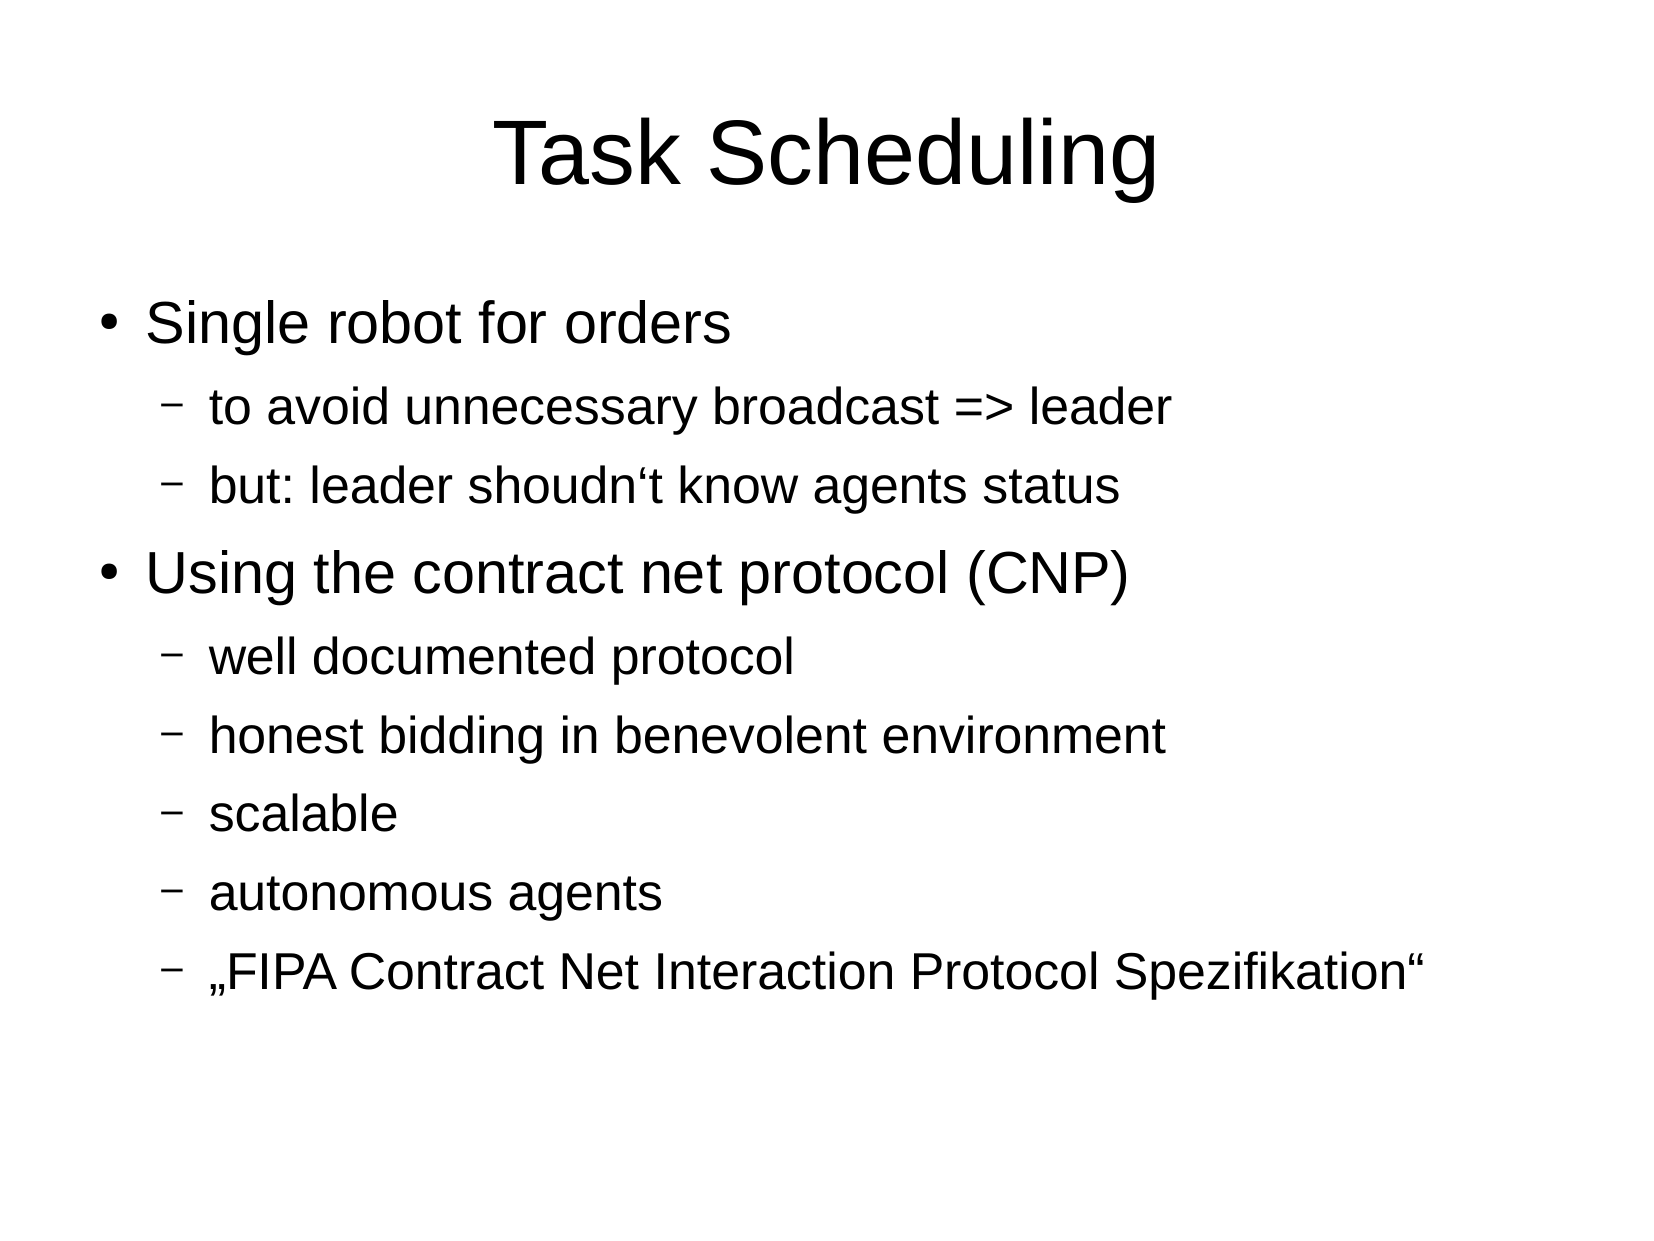

# Task Scheduling
Single robot for orders
to avoid unnecessary broadcast => leader
but: leader shoudn‘t know agents status
Using the contract net protocol (CNP)
well documented protocol
honest bidding in benevolent environment
scalable
autonomous agents
„FIPA Contract Net Interaction Protocol Spezifikation“